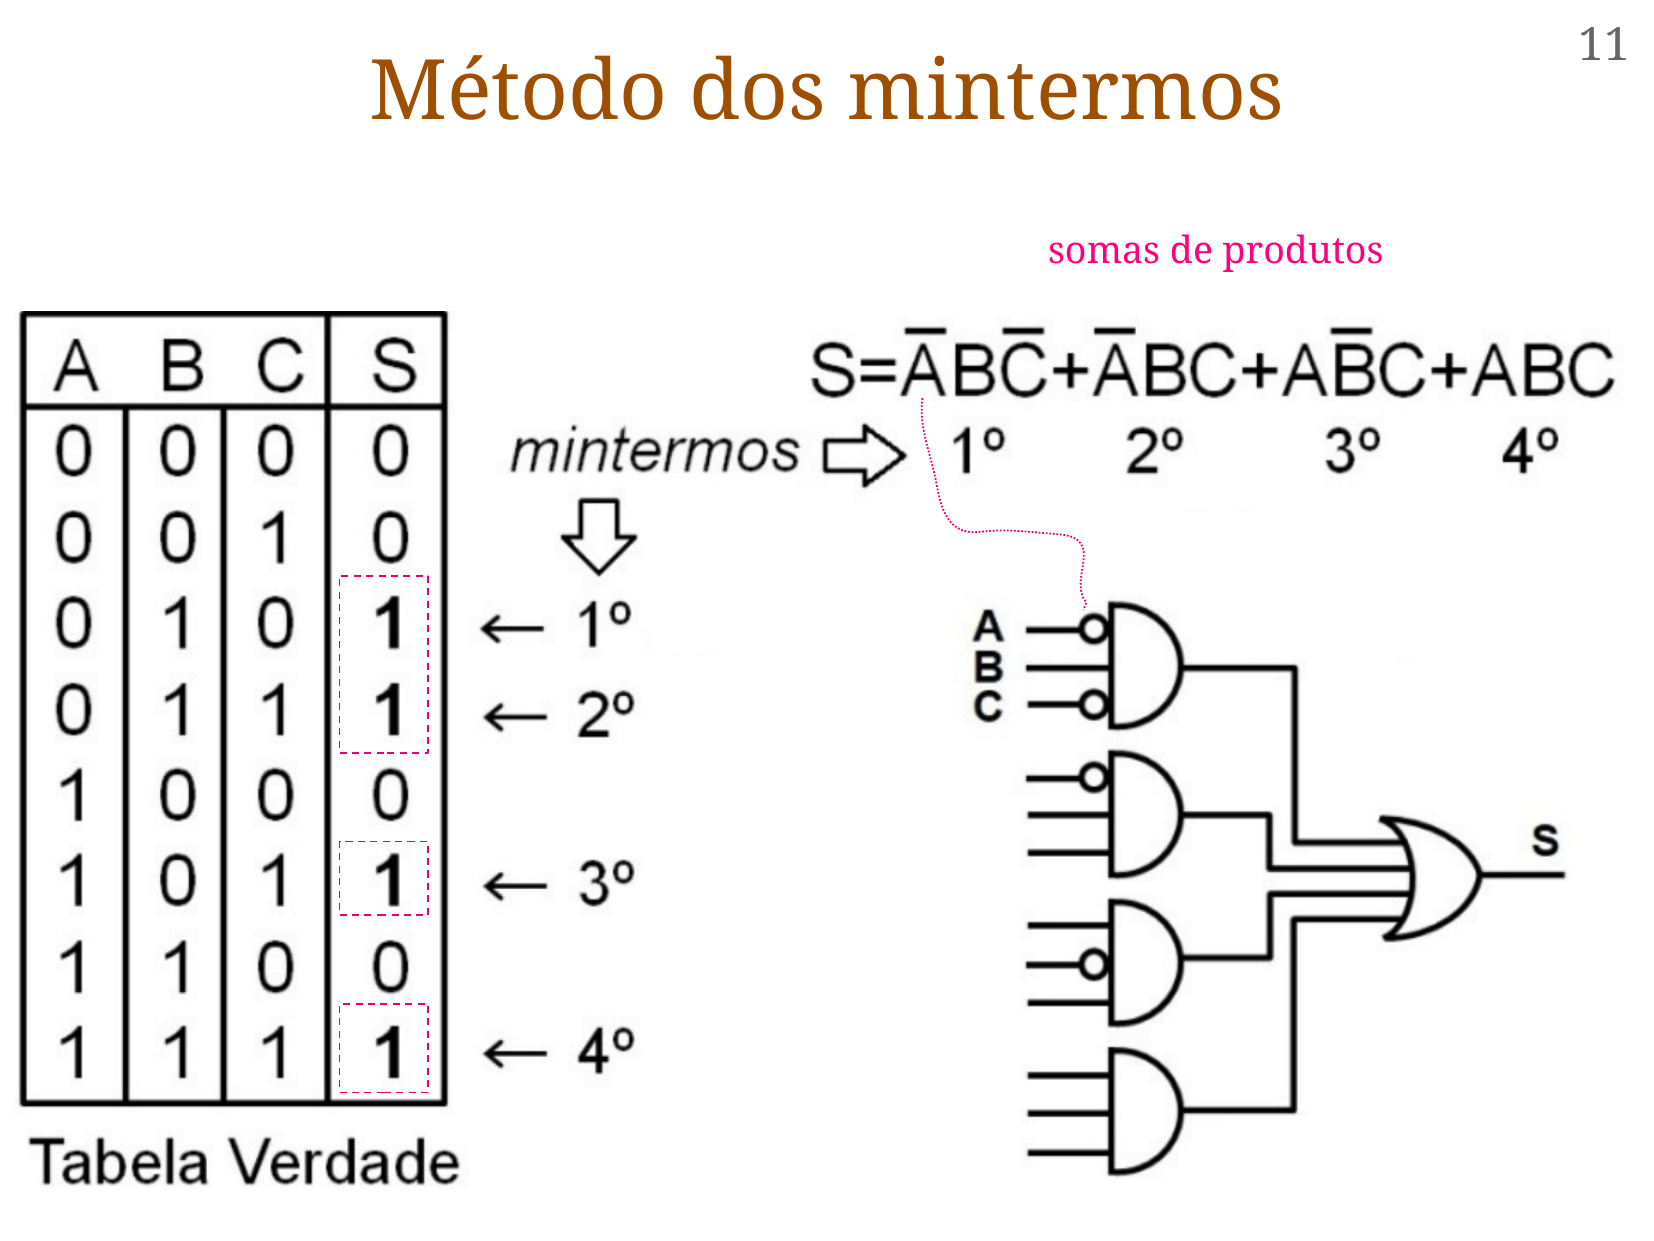

11
# Método dos mintermos
somas de produtos